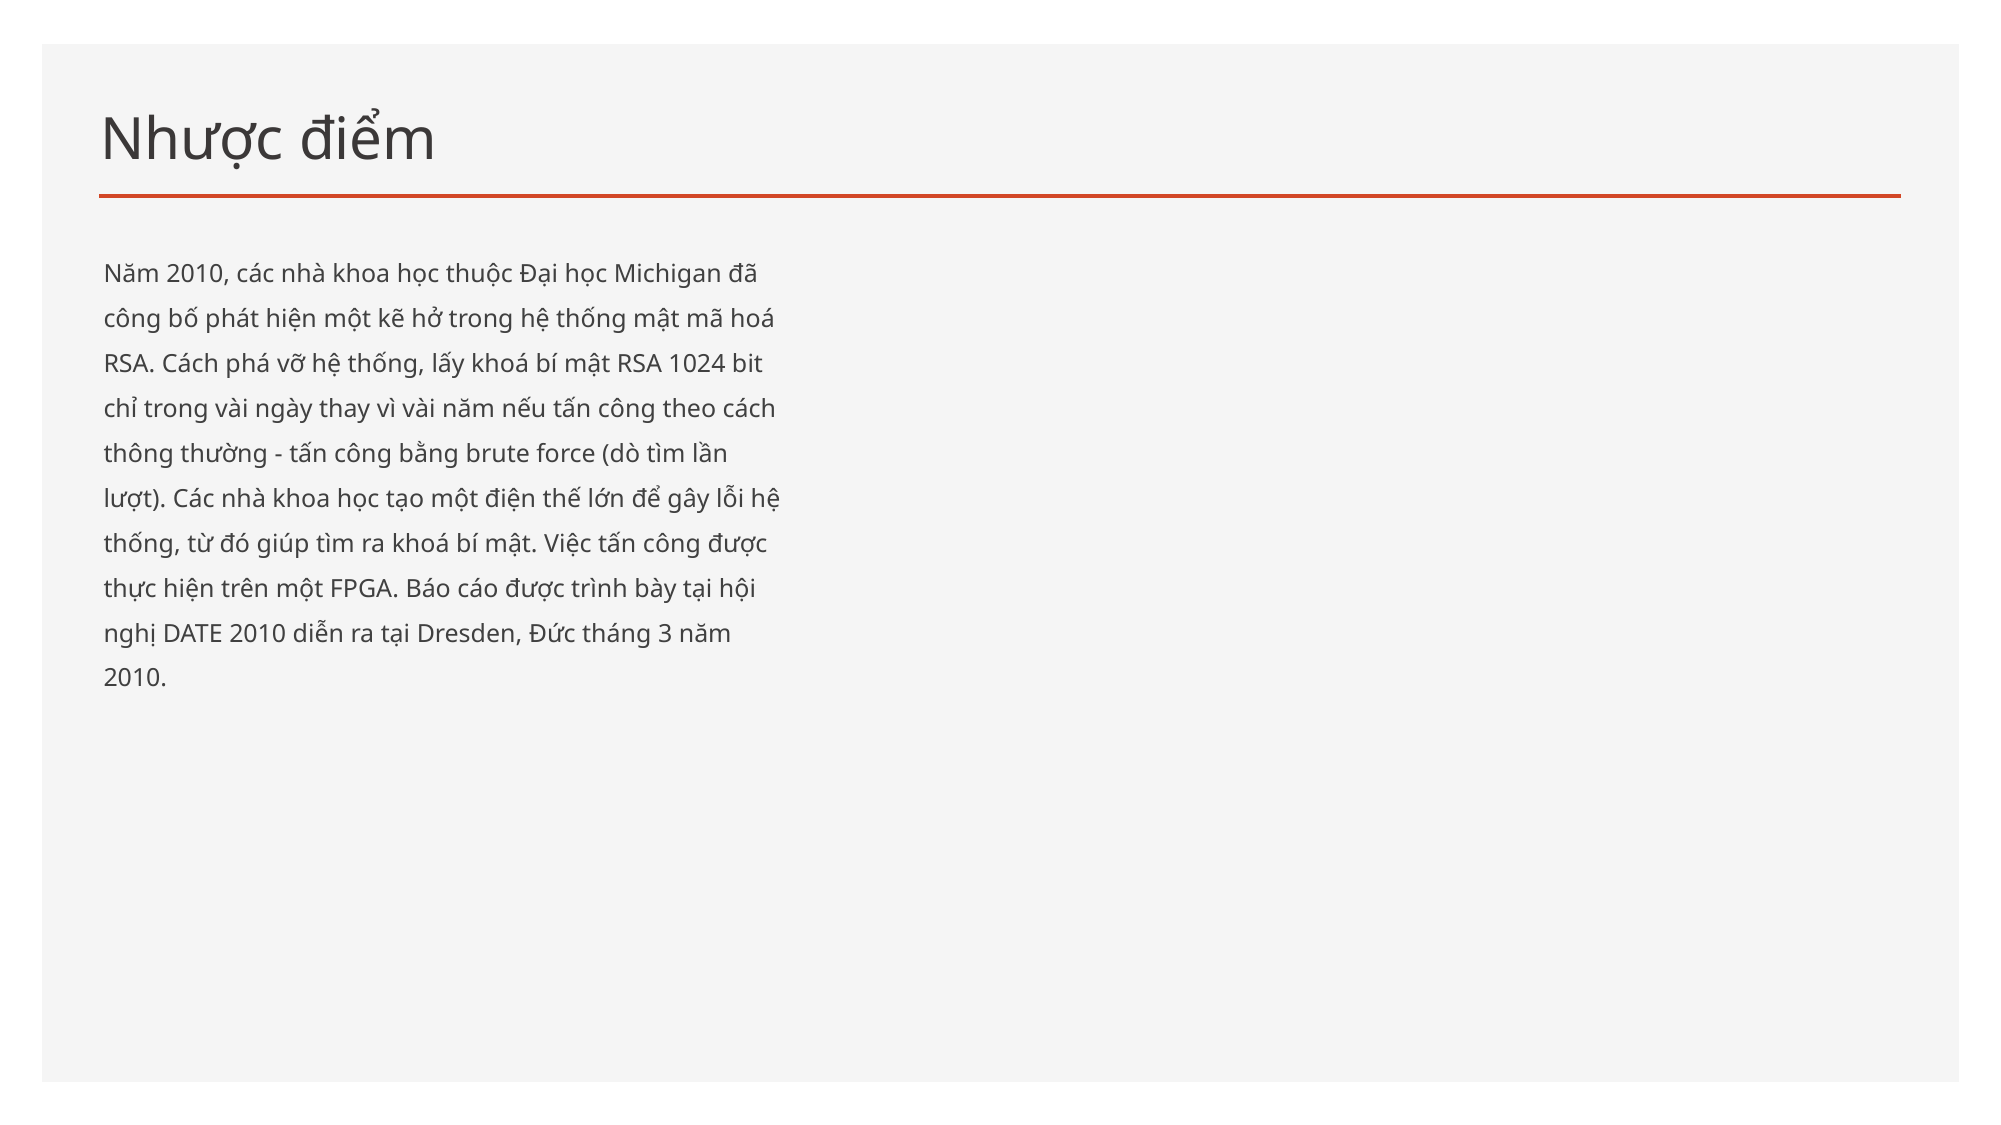

# Nhược điểm
Năm 2010, các nhà khoa học thuộc Đại học Michigan đã công bố phát hiện một kẽ hở trong hệ thống mật mã hoá RSA. Cách phá vỡ hệ thống, lấy khoá bí mật RSA 1024 bit chỉ trong vài ngày thay vì vài năm nếu tấn công theo cách thông thường - tấn công bằng brute force (dò tìm lần lượt). Các nhà khoa học tạo một điện thế lớn để gây lỗi hệ thống, từ đó giúp tìm ra khoá bí mật. Việc tấn công được thực hiện trên một FPGA. Báo cáo được trình bày tại hội nghị DATE 2010 diễn ra tại Dresden, Đức tháng 3 năm 2010.